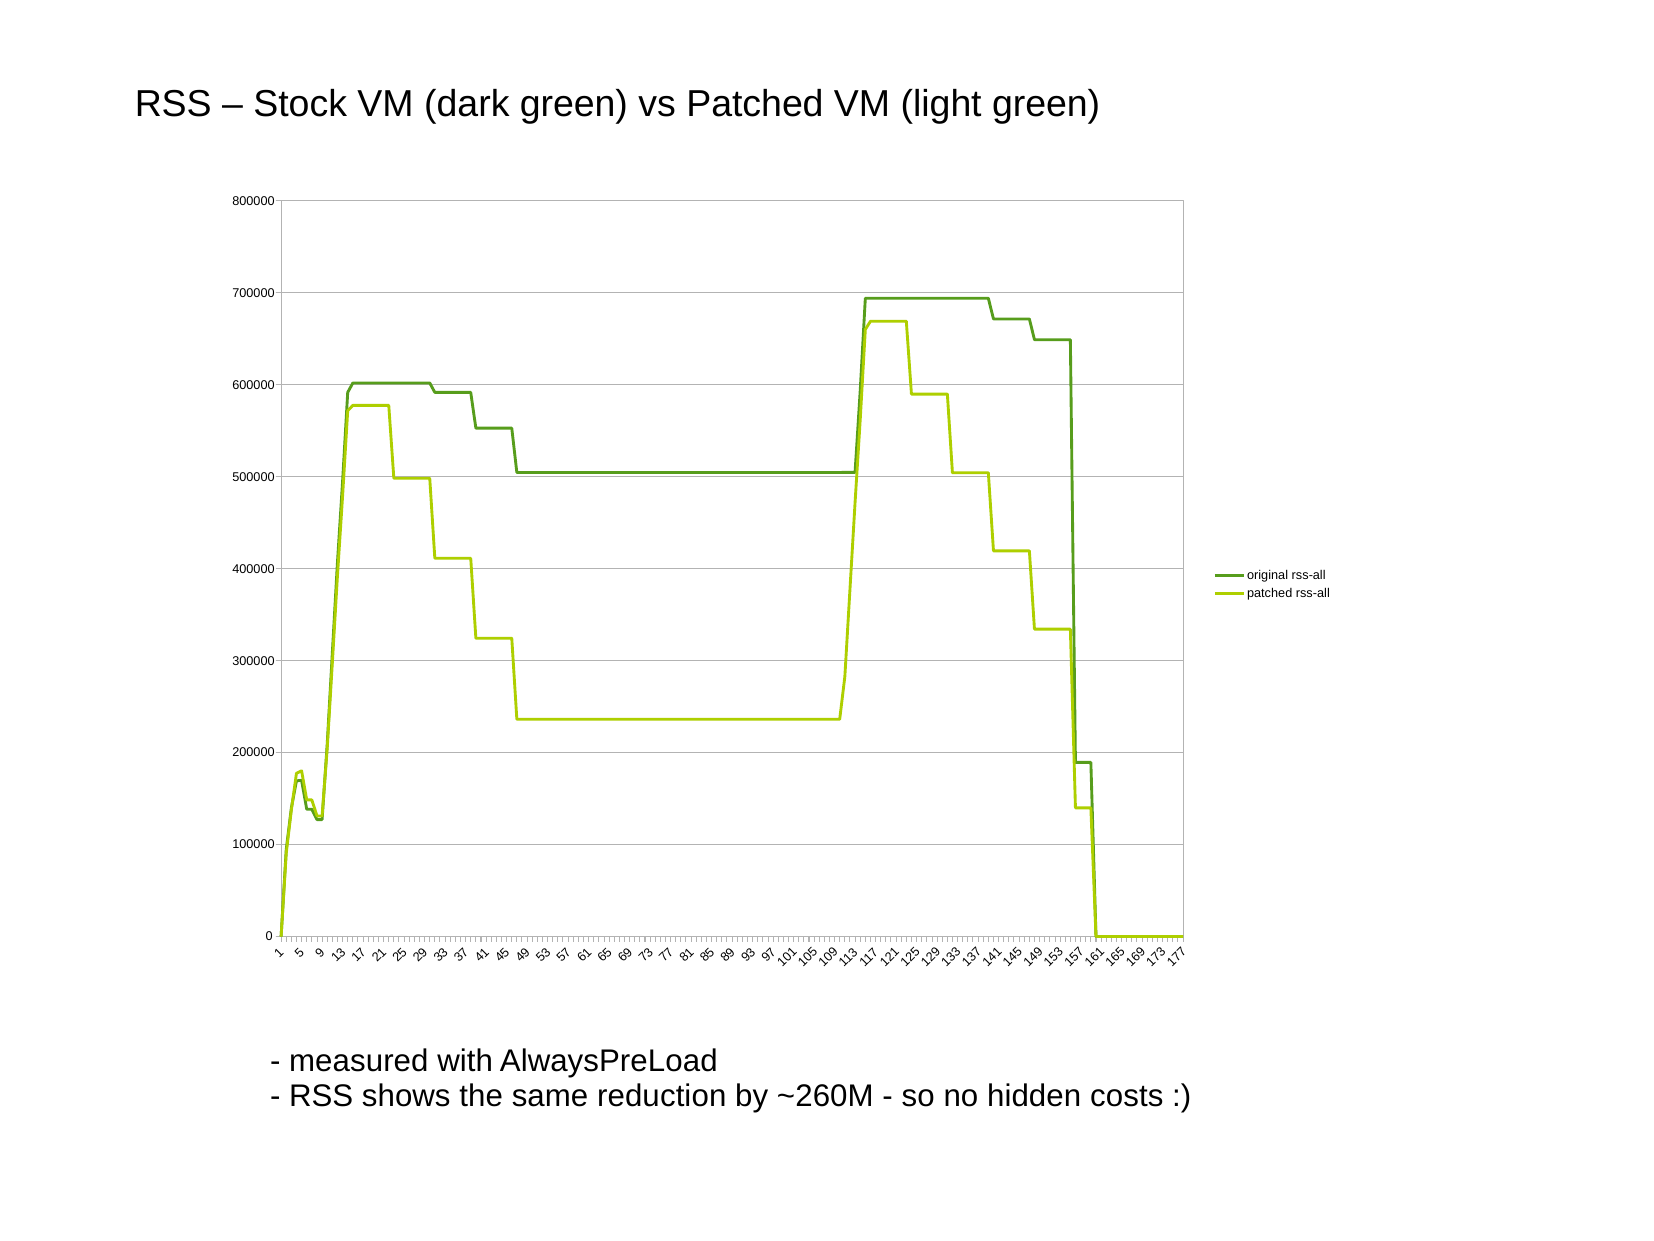

RSS – Stock VM (dark green) vs Patched VM (light green)
- measured with AlwaysPreLoad
- RSS shows the same reduction by ~260M - so no hidden costs :)